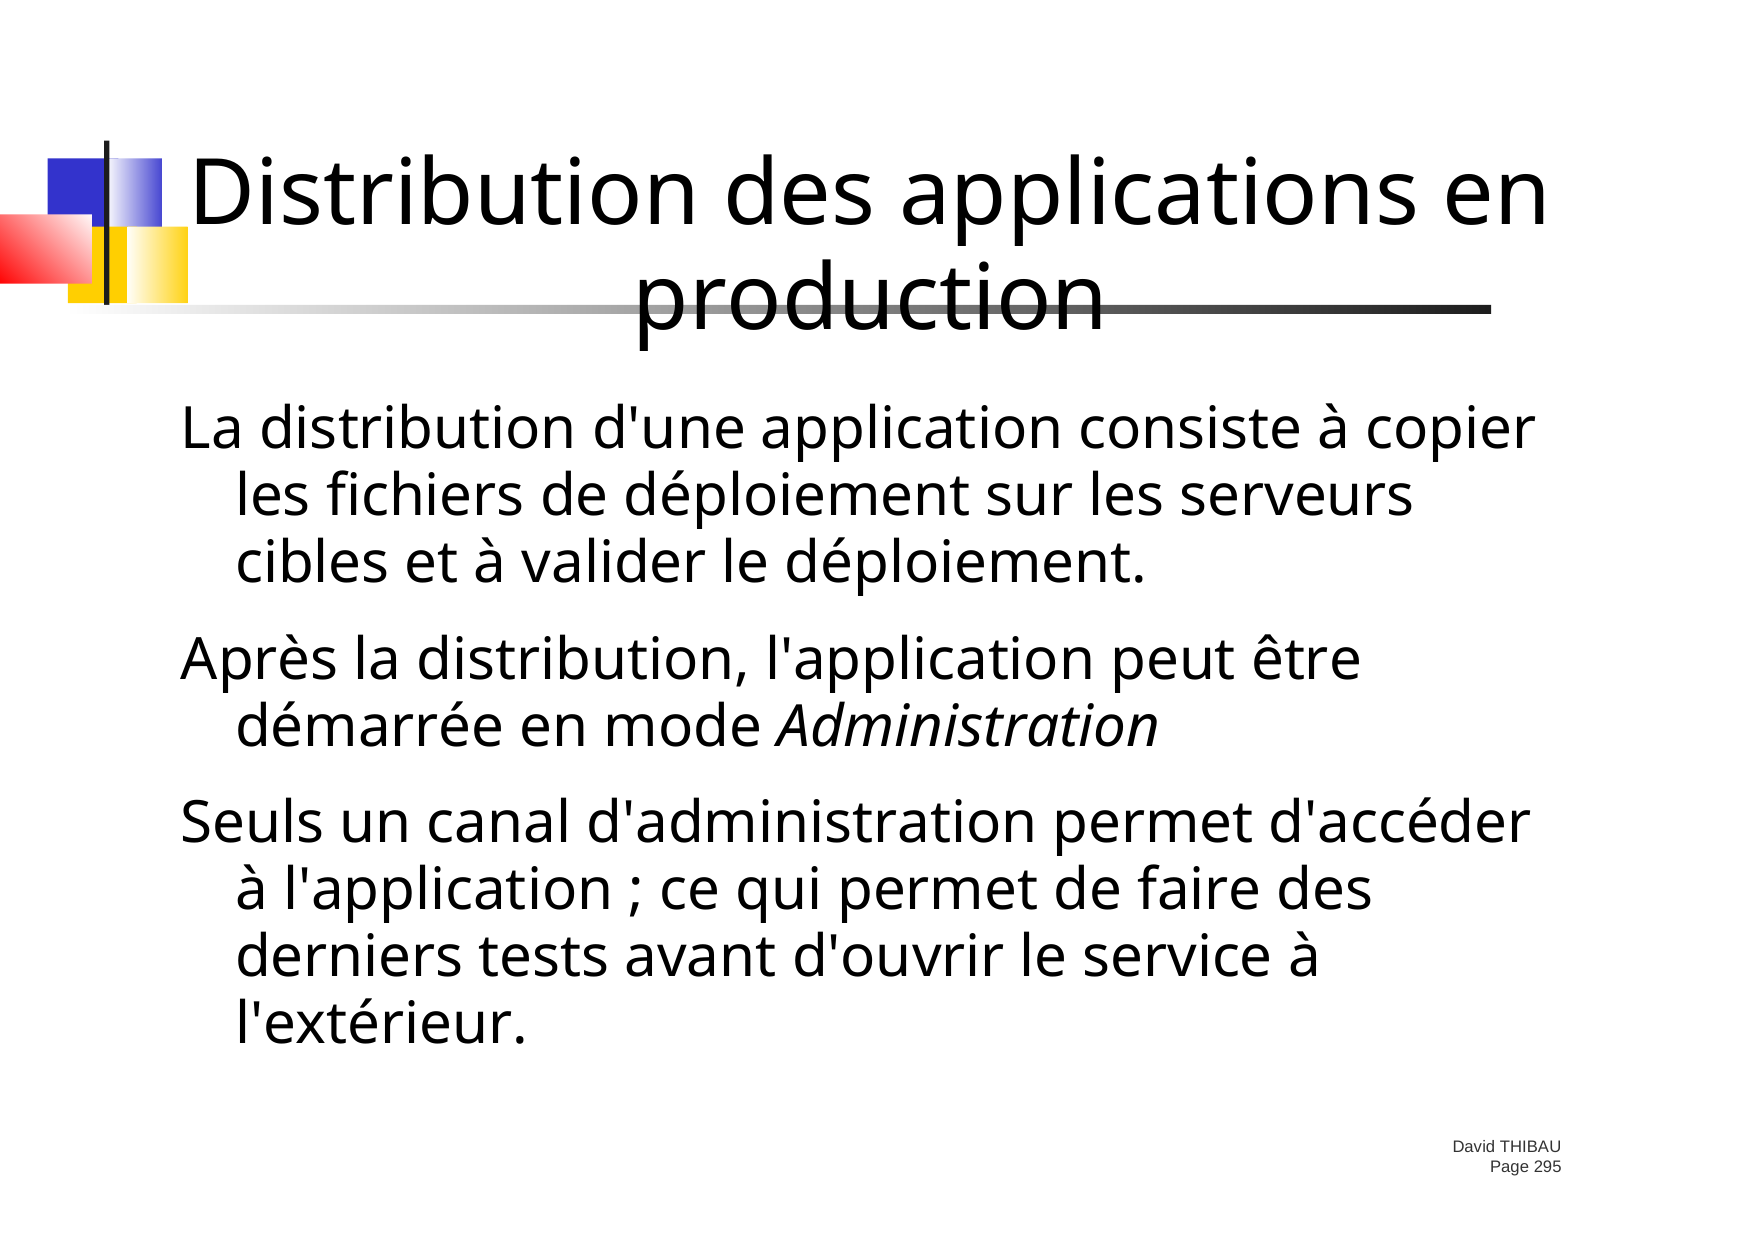

# Distribution des applications en production
La distribution d'une application consiste à copier les fichiers de déploiement sur les serveurs cibles et à valider le déploiement.
Après la distribution, l'application peut être démarrée en mode Administration
Seuls un canal d'administration permet d'accéder à l'application ; ce qui permet de faire des derniers tests avant d'ouvrir le service à l'extérieur.